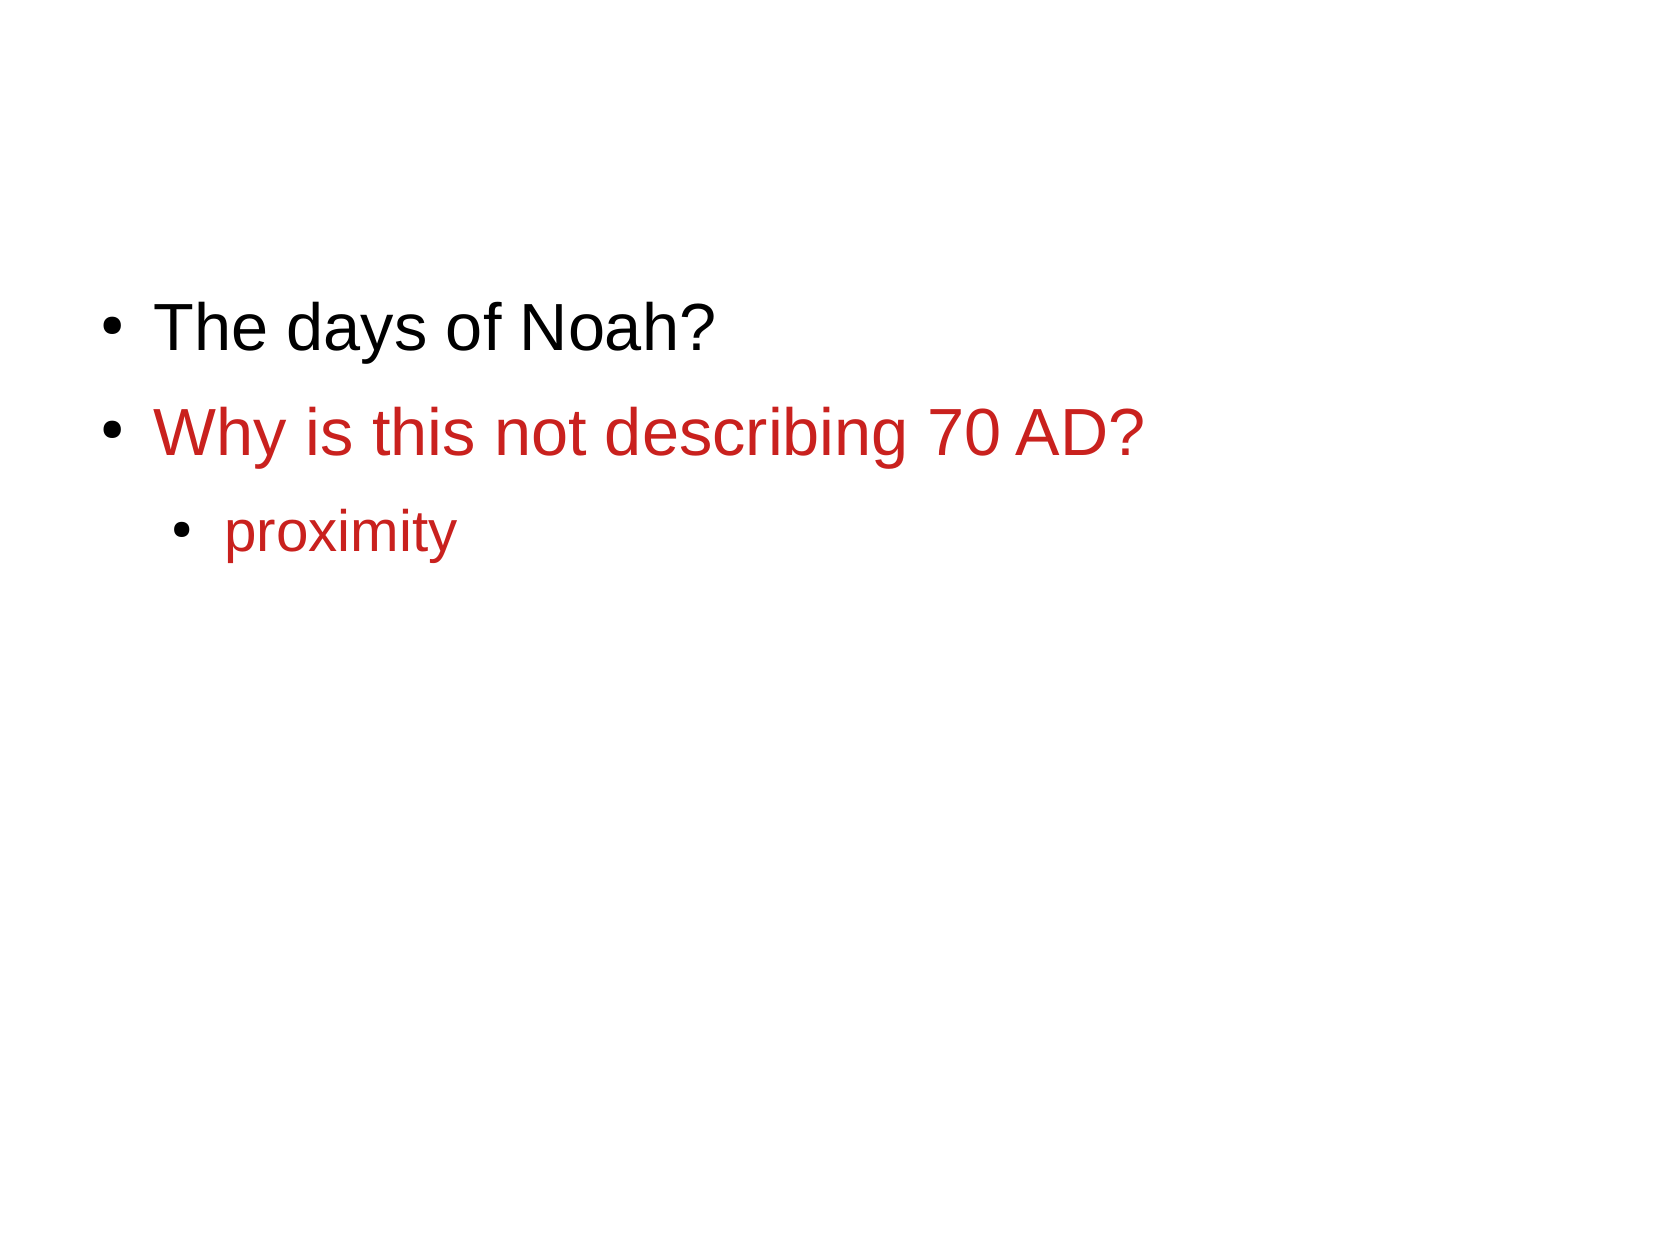

#
The days of Noah?
Why is this not describing 70 AD?
proximity